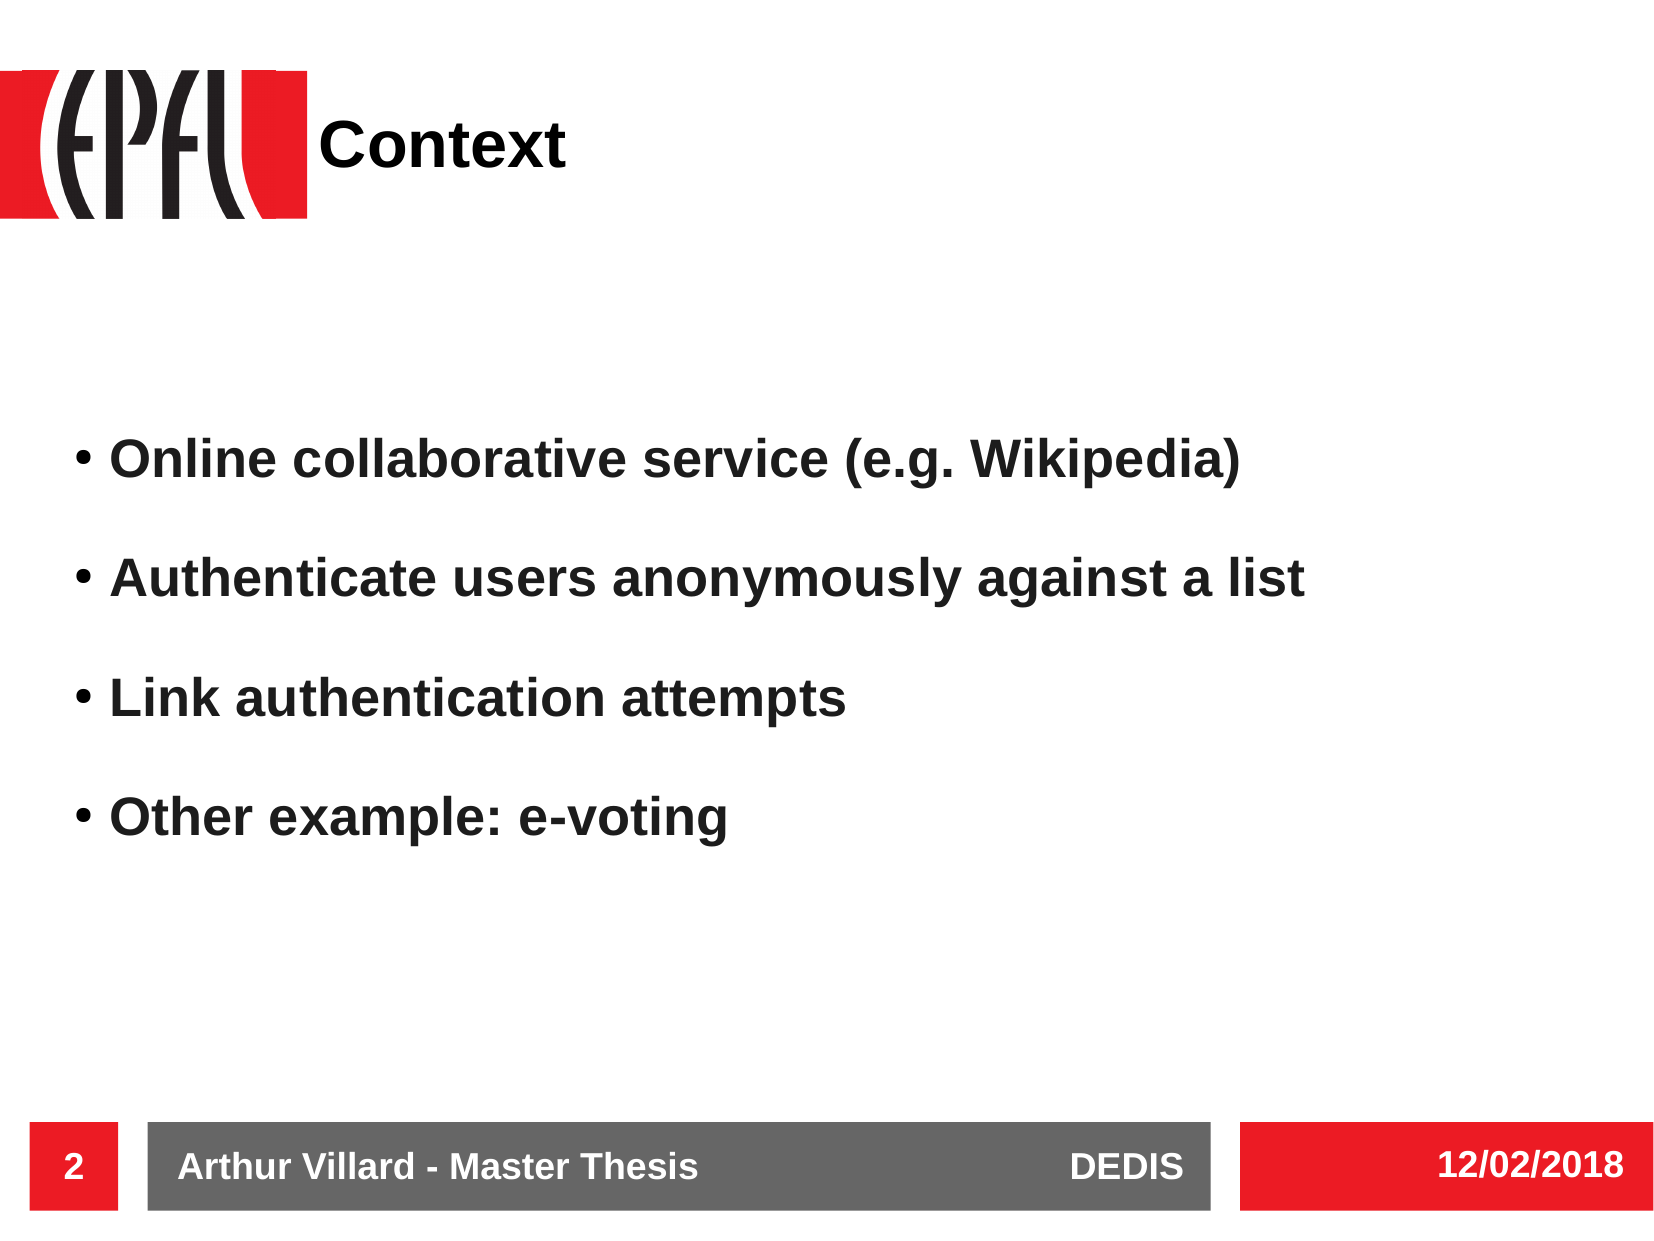

# Context
Online collaborative service (e.g. Wikipedia)
Authenticate users anonymously against a list
Link authentication attempts
Other example: e-voting
2
Arthur Villard - Master Thesis
12/02/2018